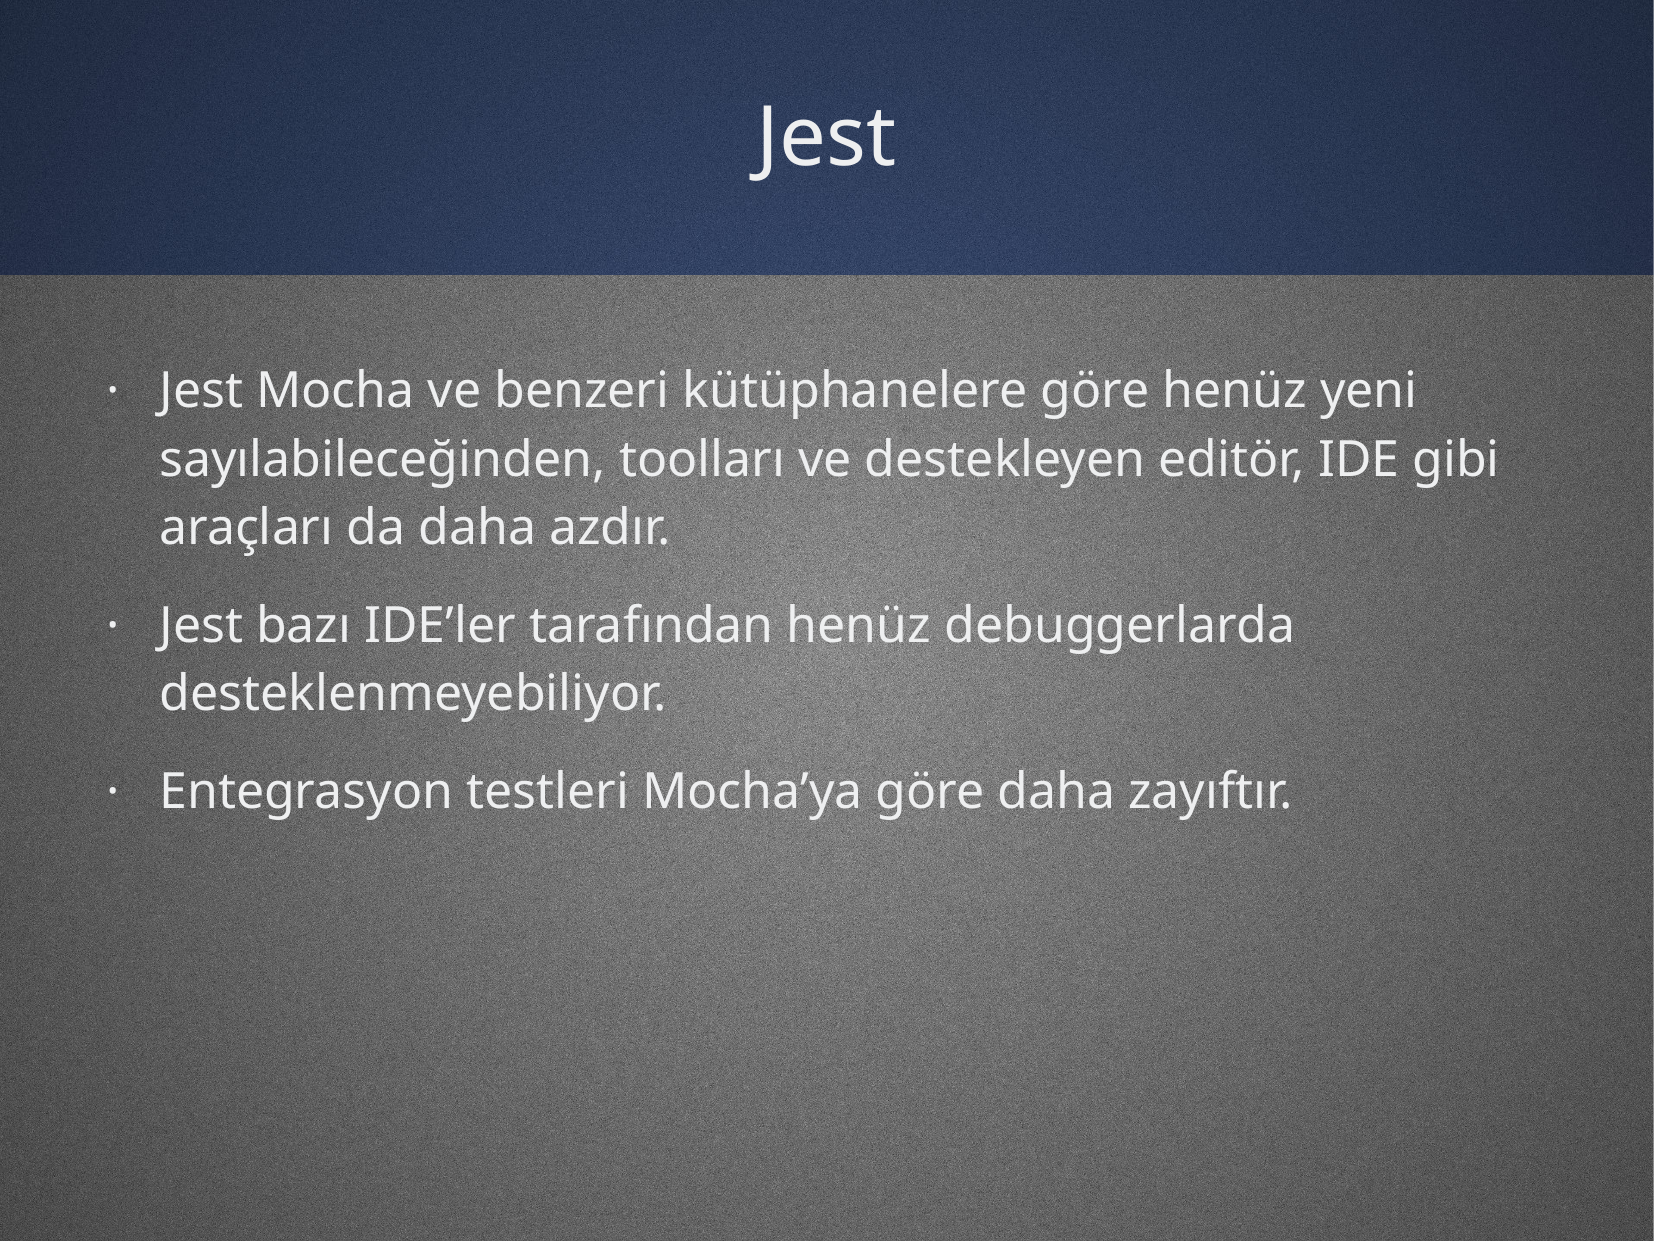

# Jest
Jest Mocha ve benzeri kütüphanelere göre henüz yeni sayılabileceğinden, toolları ve destekleyen editör, IDE gibi araçları da daha azdır.
Jest bazı IDE’ler tarafından henüz debuggerlarda desteklenmeyebiliyor.
Entegrasyon testleri Mocha’ya göre daha zayıftır.